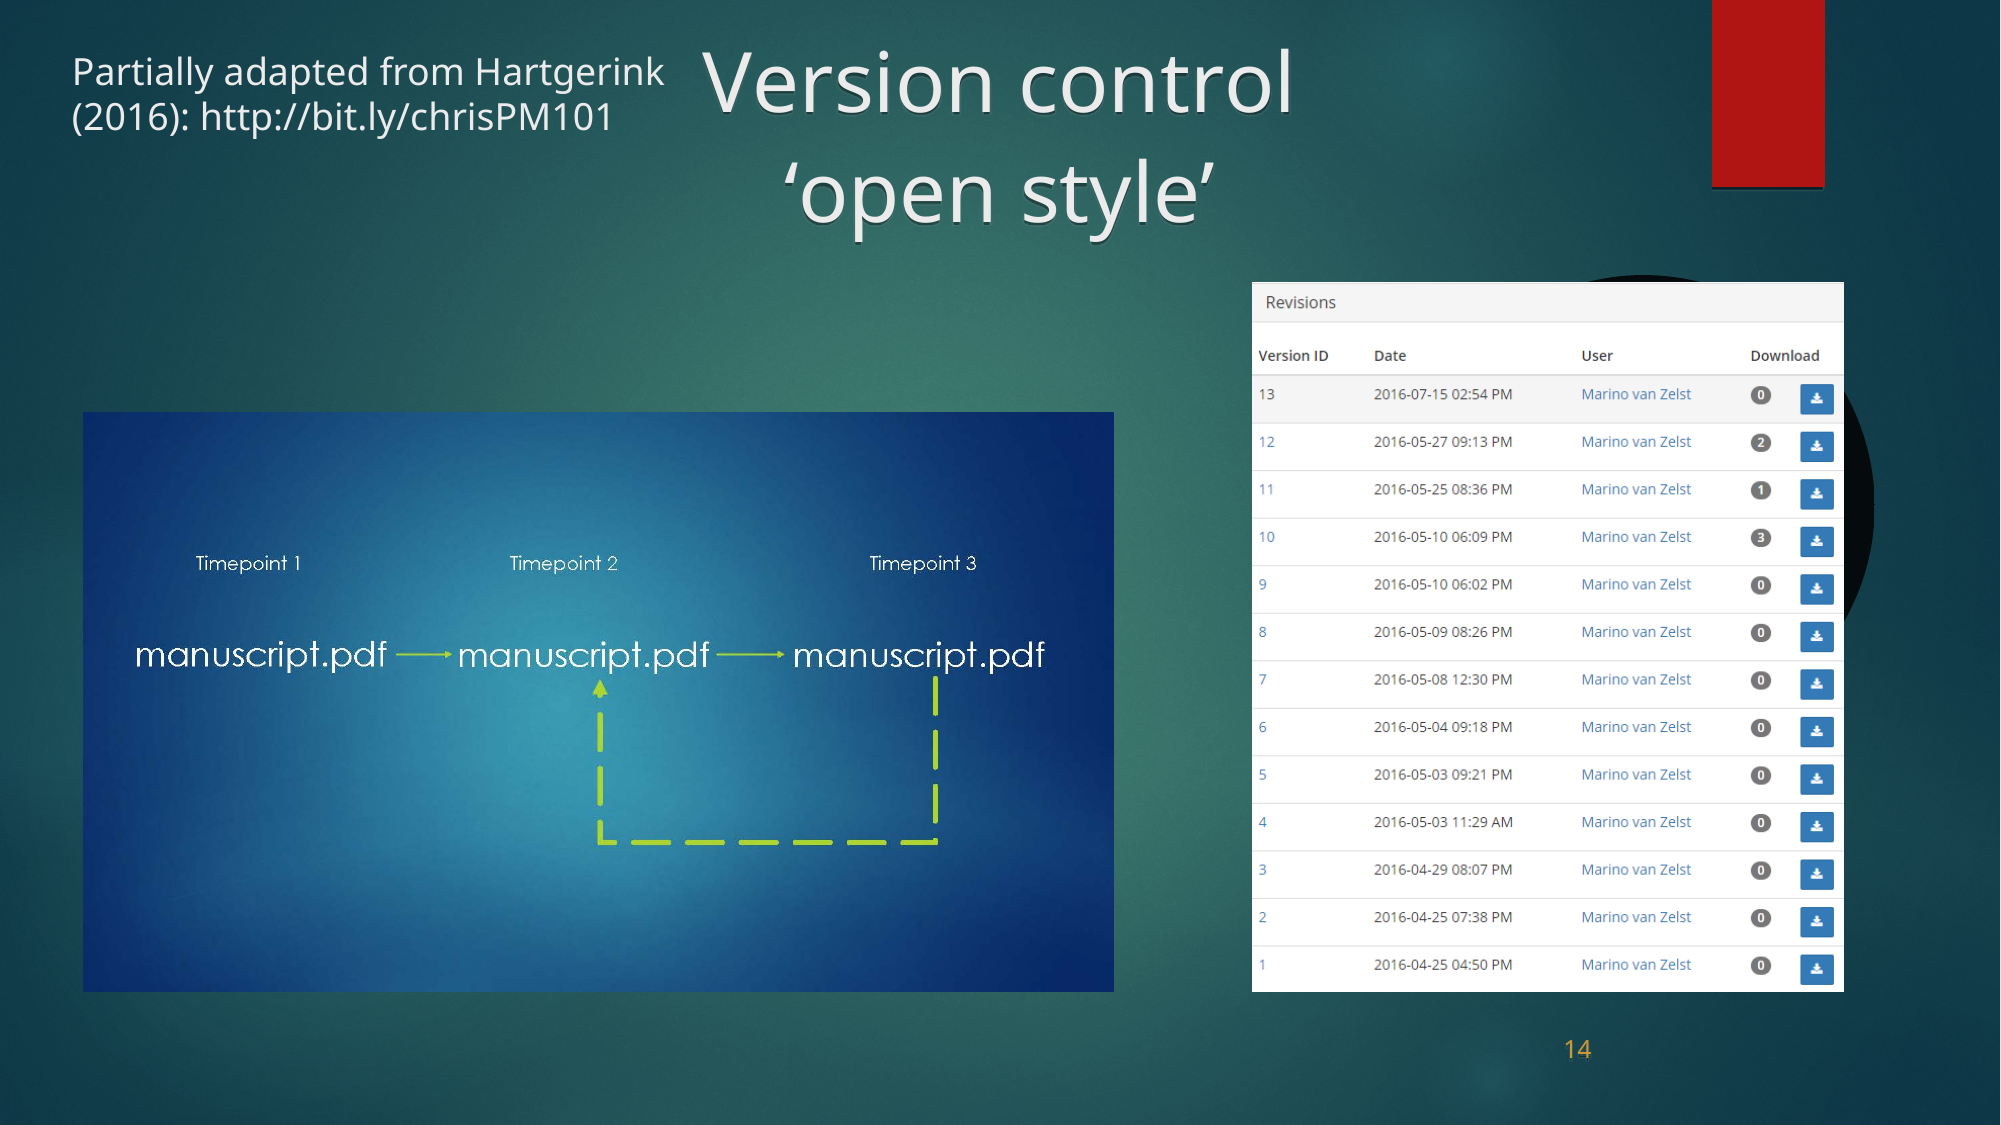

Version control
‘open style’
Partially adapted from Hartgerink (2016): http://bit.ly/chrisPM101